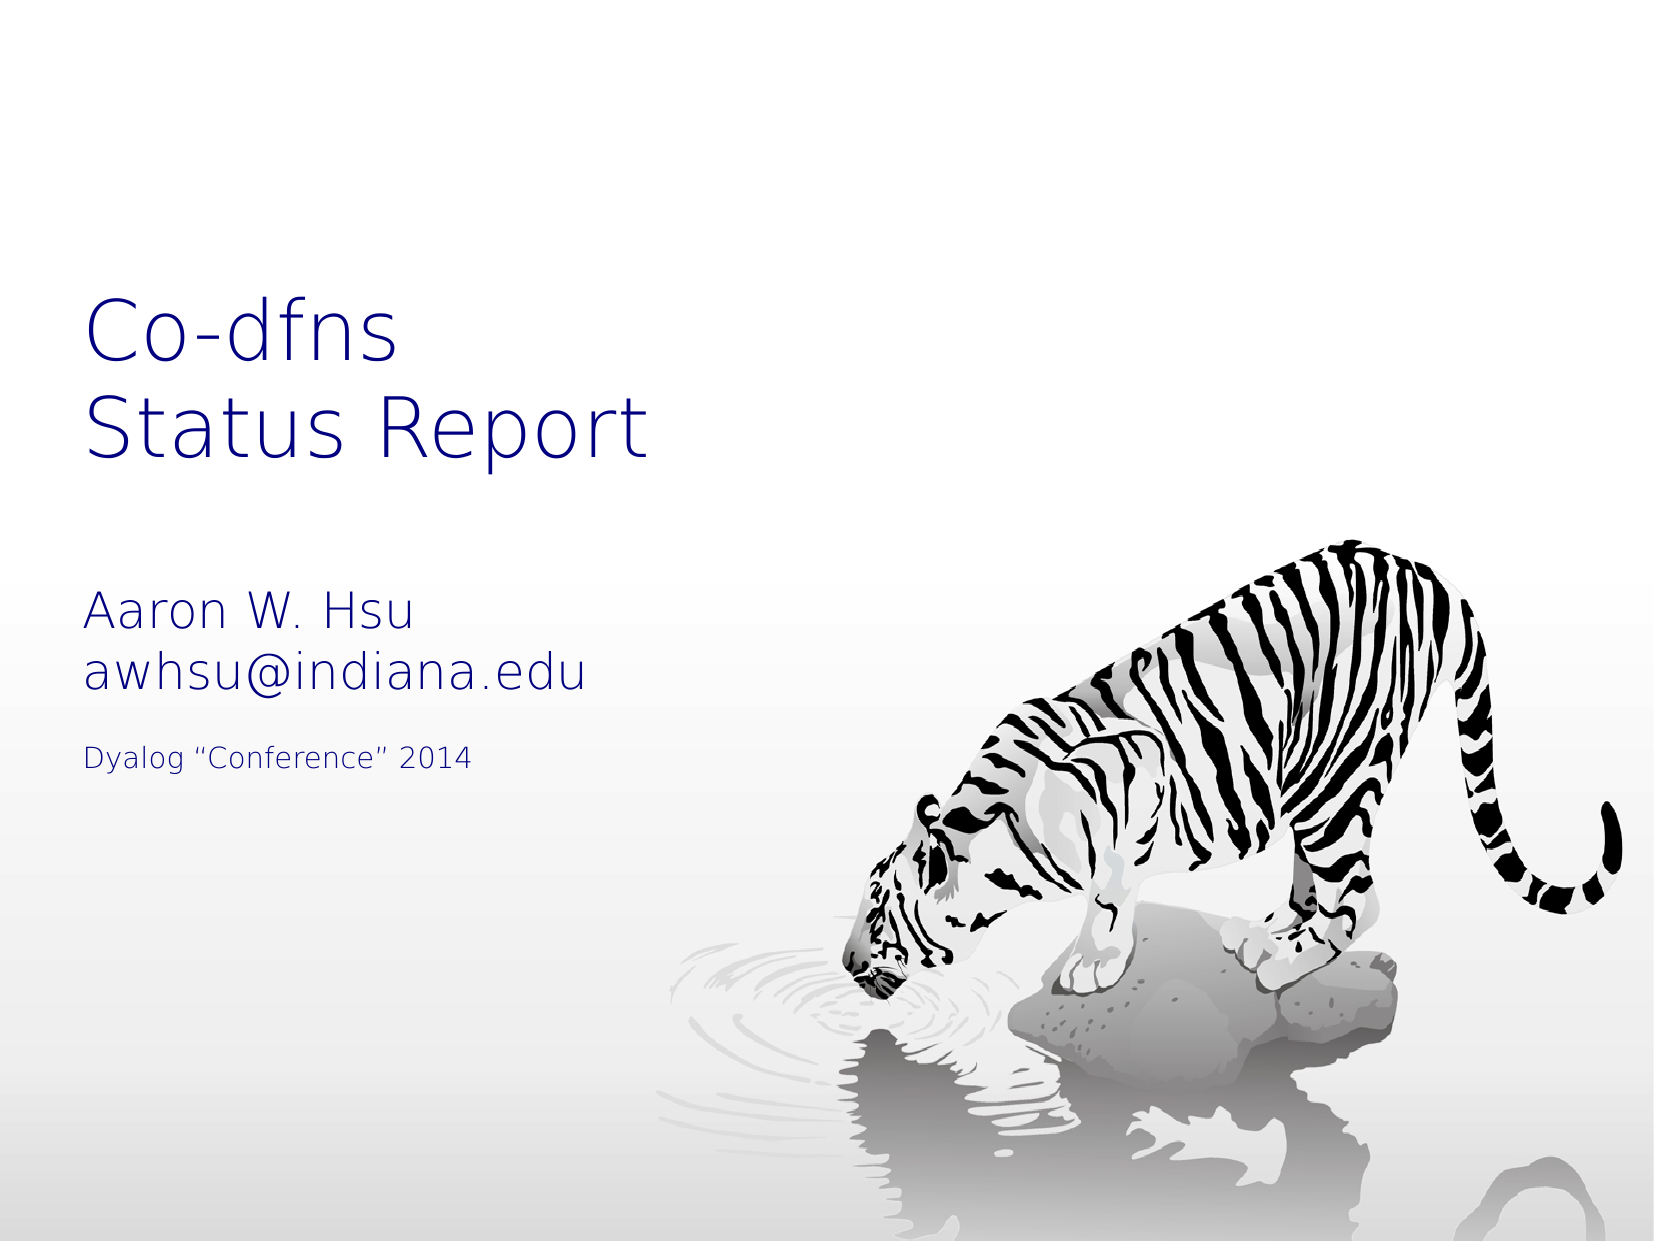

# Co-dfns
Status Report
Aaron W. Hsu
awhsu@indiana.edu
Dyalog “Conference” 2014